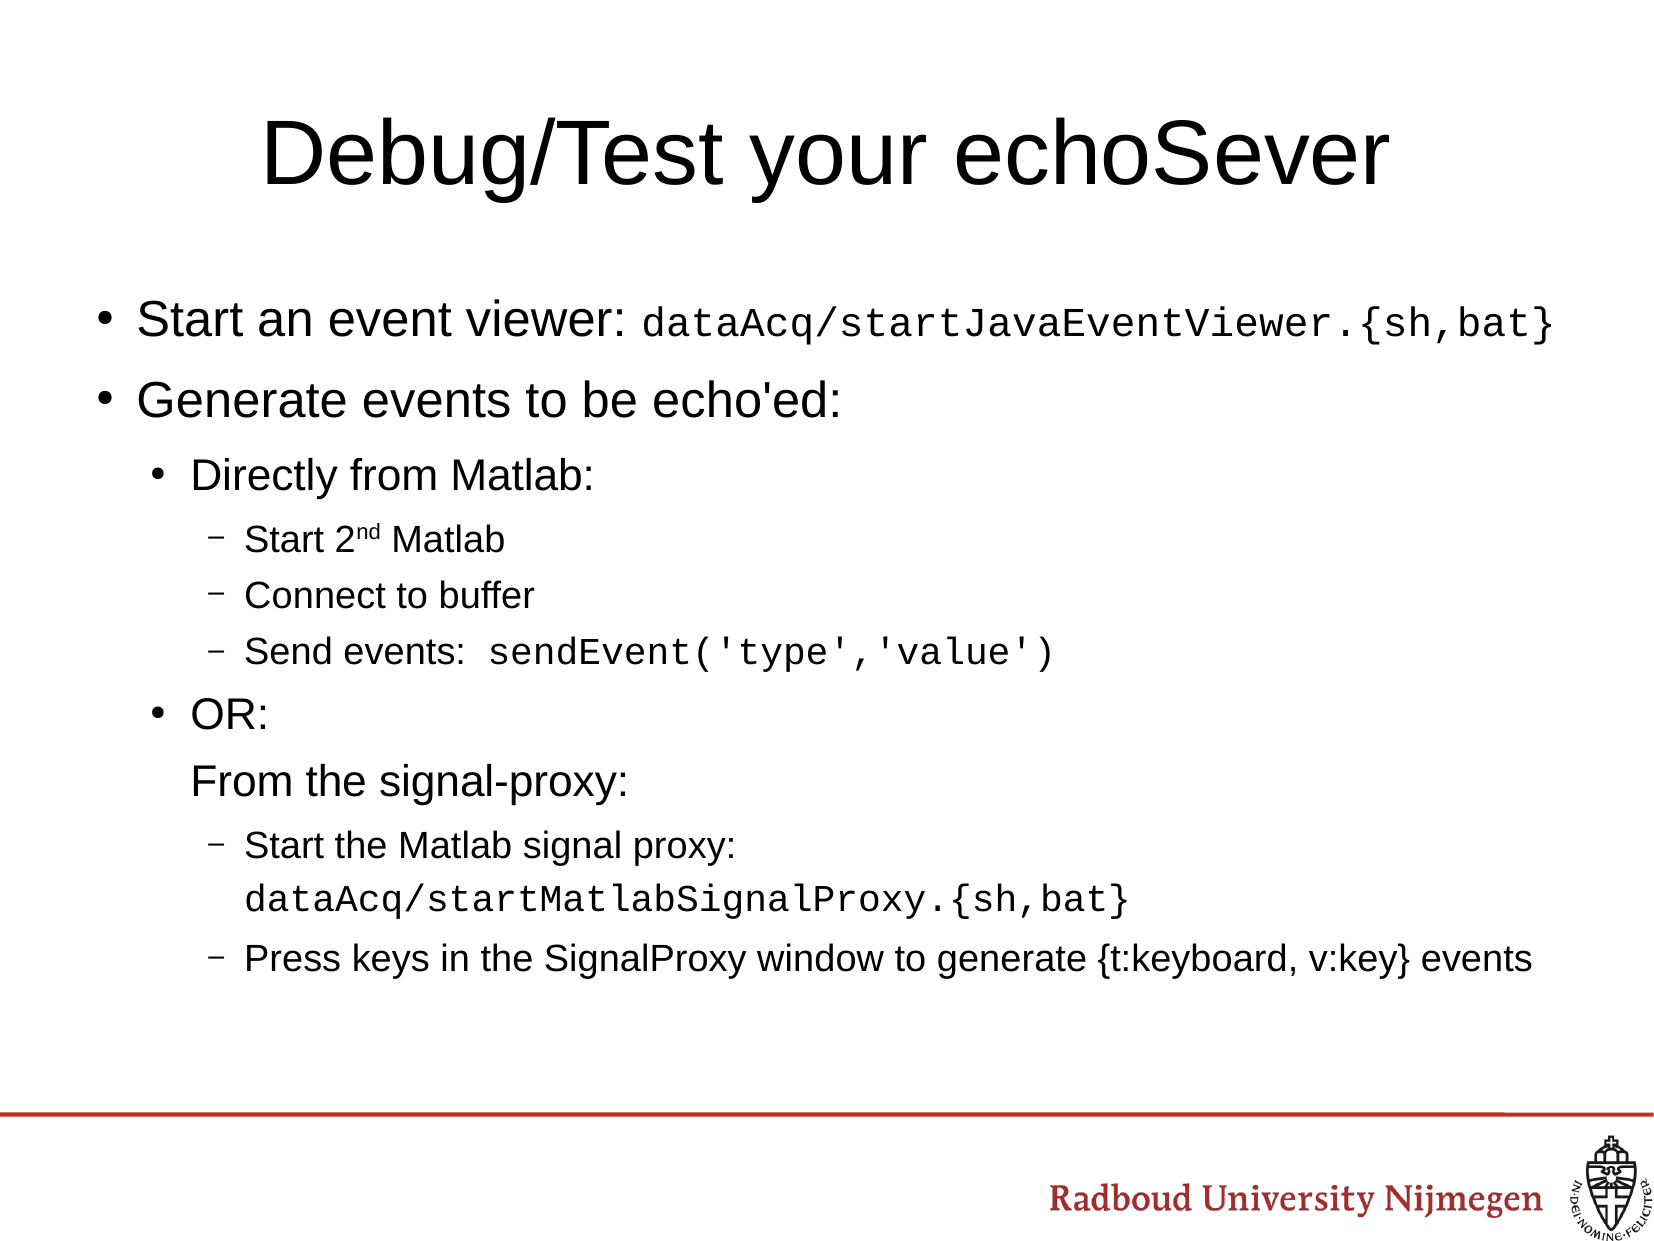

# Debug/Test your echoSever
Start an event viewer: dataAcq/startJavaEventViewer.{sh,bat}
Generate events to be echo'ed:
Directly from Matlab:
Start 2nd Matlab
Connect to buffer
Send events: sendEvent('type','value')
OR:
From the signal-proxy:
Start the Matlab signal proxy:
dataAcq/startMatlabSignalProxy.{sh,bat}
Press keys in the SignalProxy window to generate {t:keyboard, v:key} events